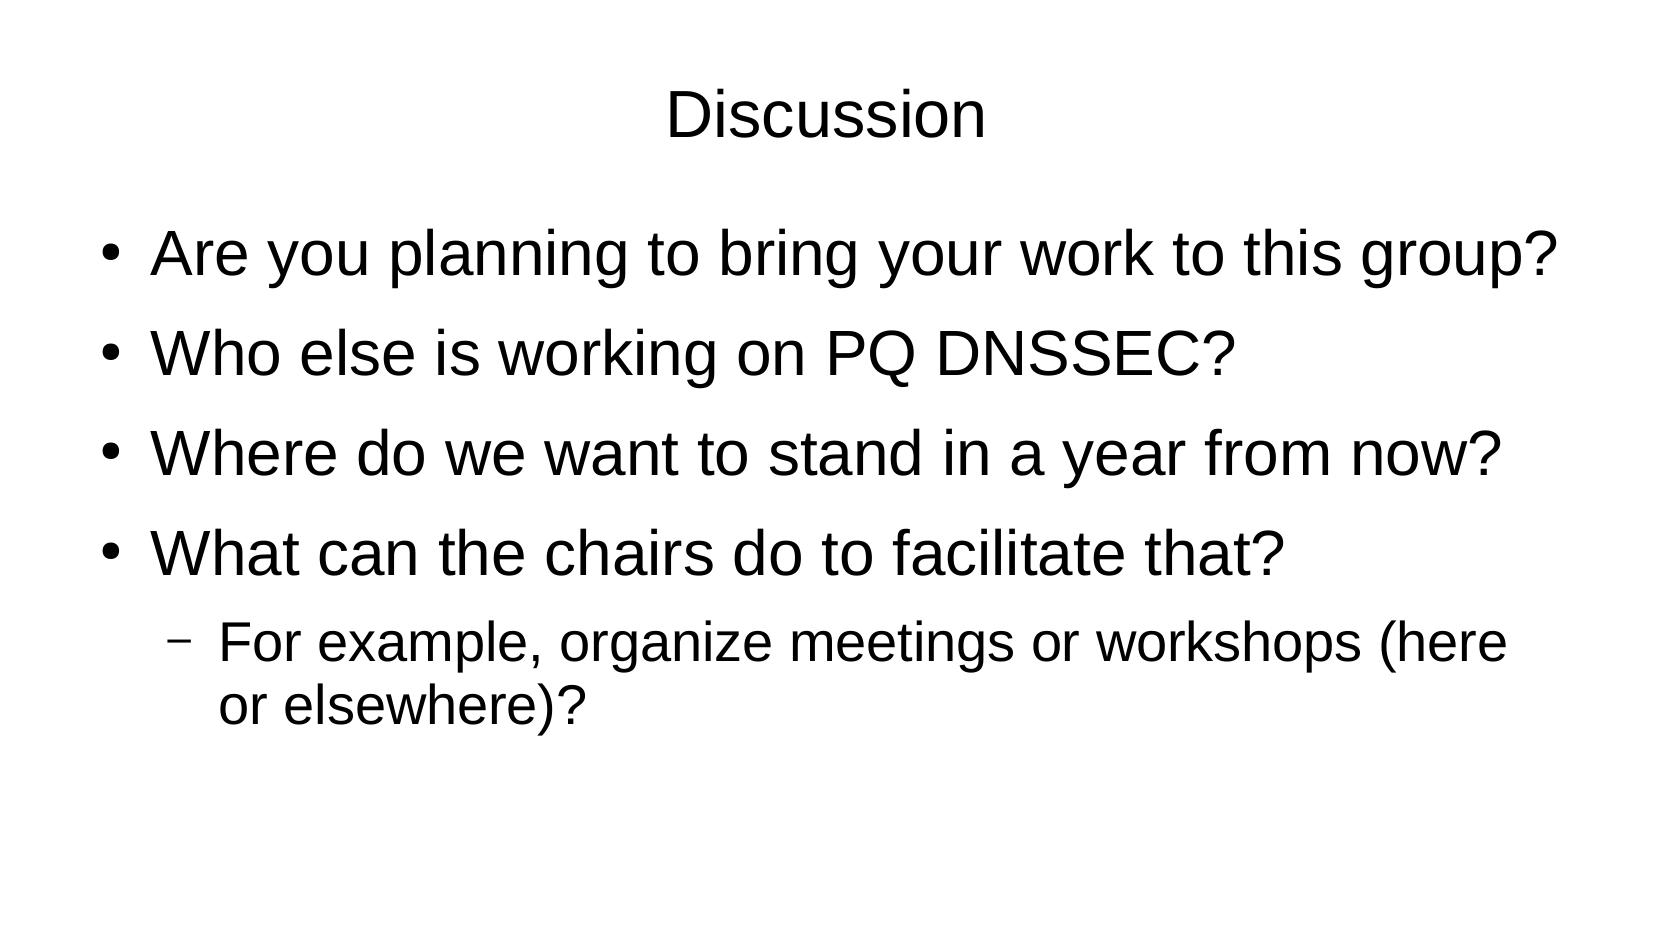

# Discussion
Are you planning to bring your work to this group?
Who else is working on PQ DNSSEC?
Where do we want to stand in a year from now?
What can the chairs do to facilitate that?
For example, organize meetings or workshops (here or elsewhere)?